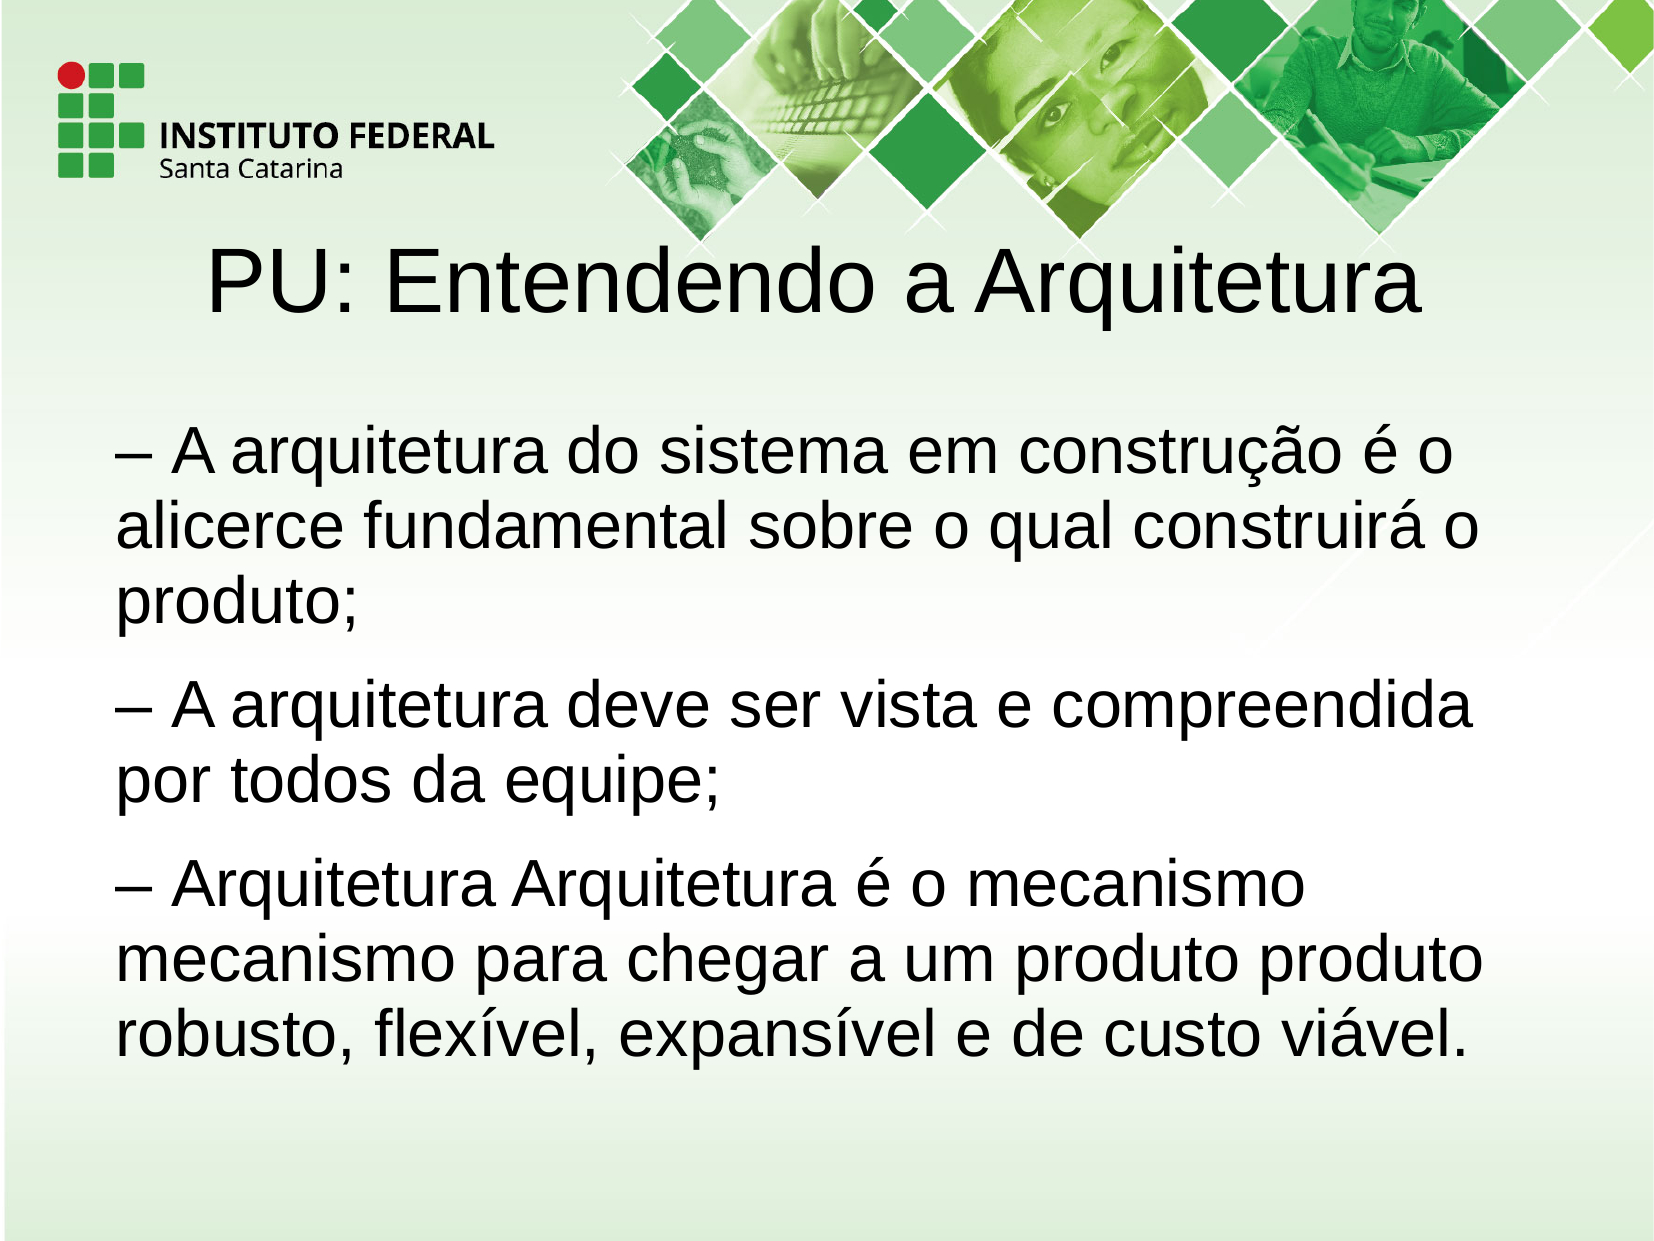

# PU: Entendendo a Arquitetura
– A arquitetura do sistema em construção é o alicerce fundamental sobre o qual construirá o produto;
– A arquitetura deve ser vista e compreendida por todos da equipe;
– Arquitetura Arquitetura é o mecanismo mecanismo para chegar a um produto produto robusto, flexível, expansível e de custo viável.